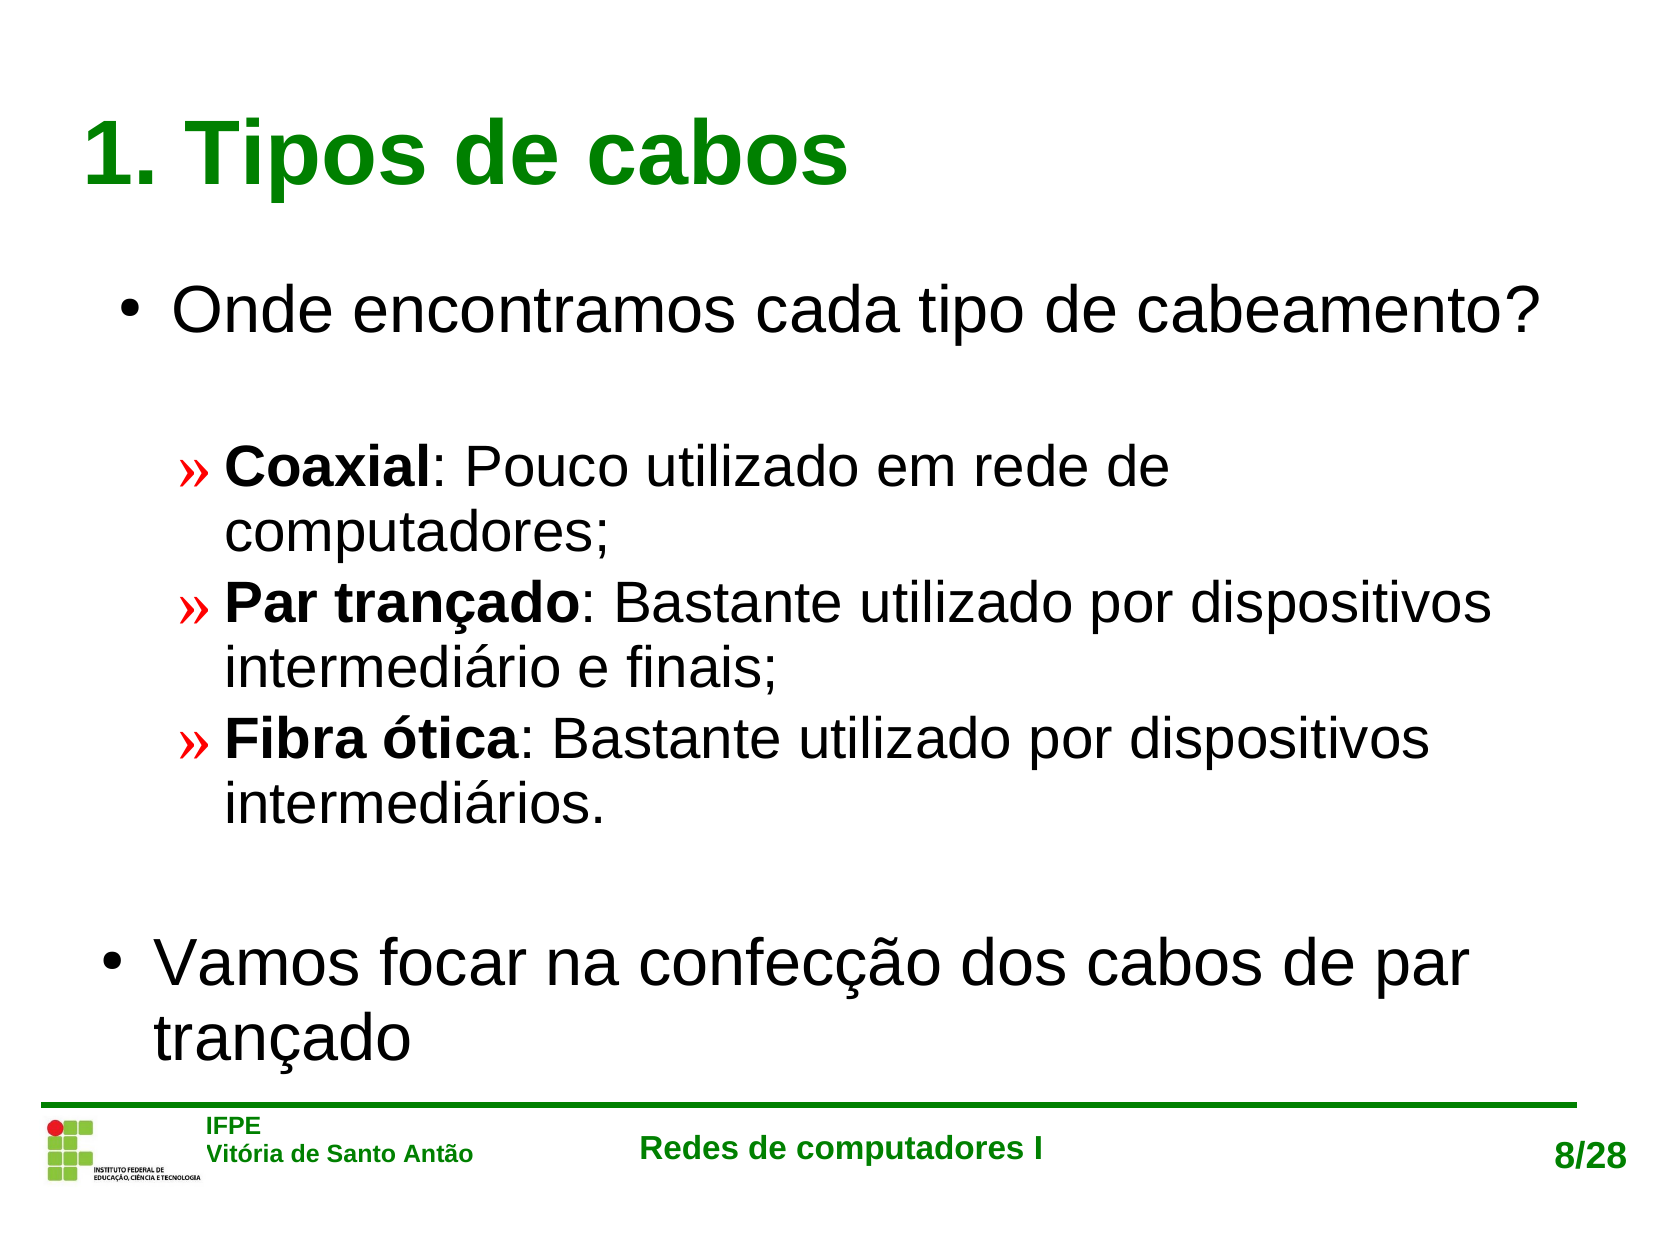

# 1. Tipos de cabos
Onde encontramos cada tipo de cabeamento​?
Coaxial: Pouco utilizado em rede de computadores;
Par trançado: Bastante utilizado por dispositivos intermediário e finais;
Fibra ótica: Bastante utilizado por dispositivos intermediários.
Vamos focar na confecção dos cabos de par trançado